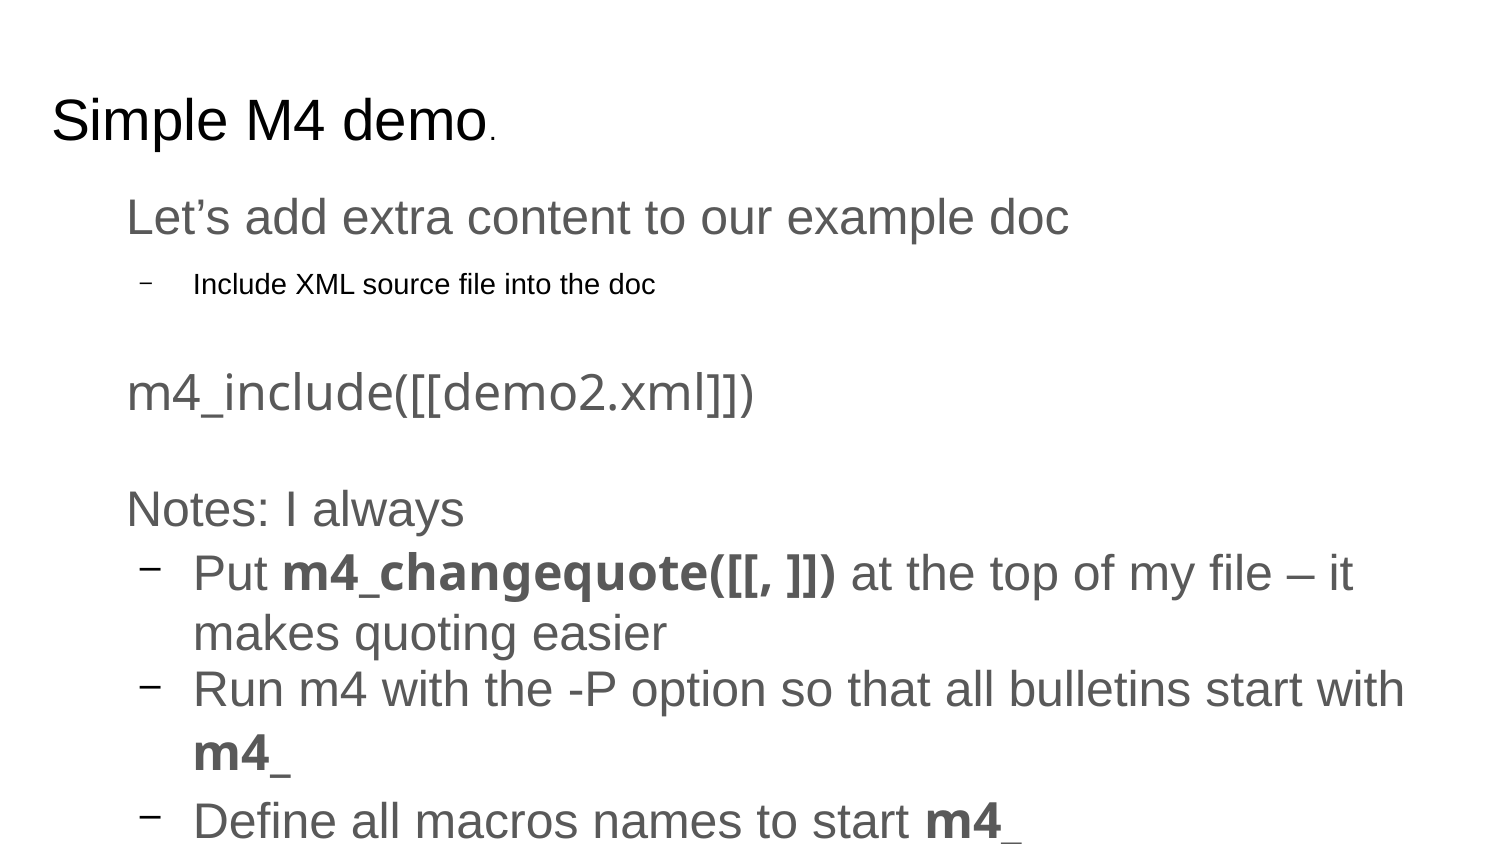

# Simple M4 demo.
Let’s add extra content to our example doc
Include XML source file into the doc
m4_include([[demo2.xml]])
Notes: I always
Put m4_changequote([[, ]]) at the top of my file – it makes quoting easier
Run m4 with the -P option so that all bulletins start with m4_
Define all macros names to start m4_